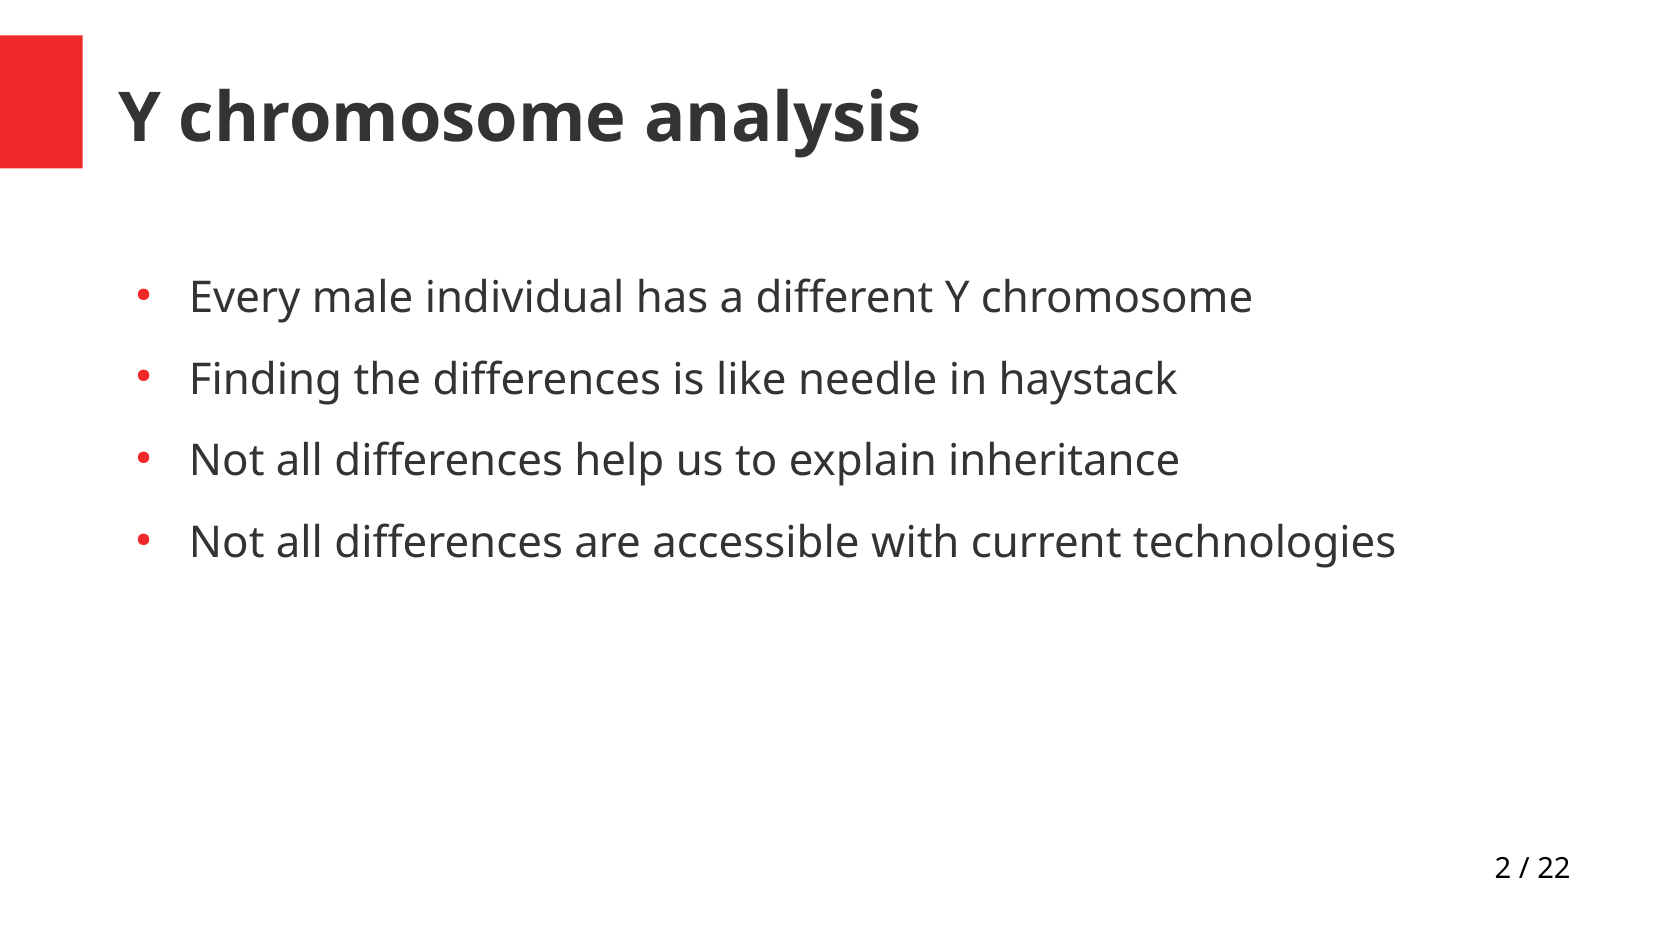

# Y chromosome analysis
Every male individual has a different Y chromosome
Finding the differences is like needle in haystack
Not all differences help us to explain inheritance
Not all differences are accessible with current technologies
2